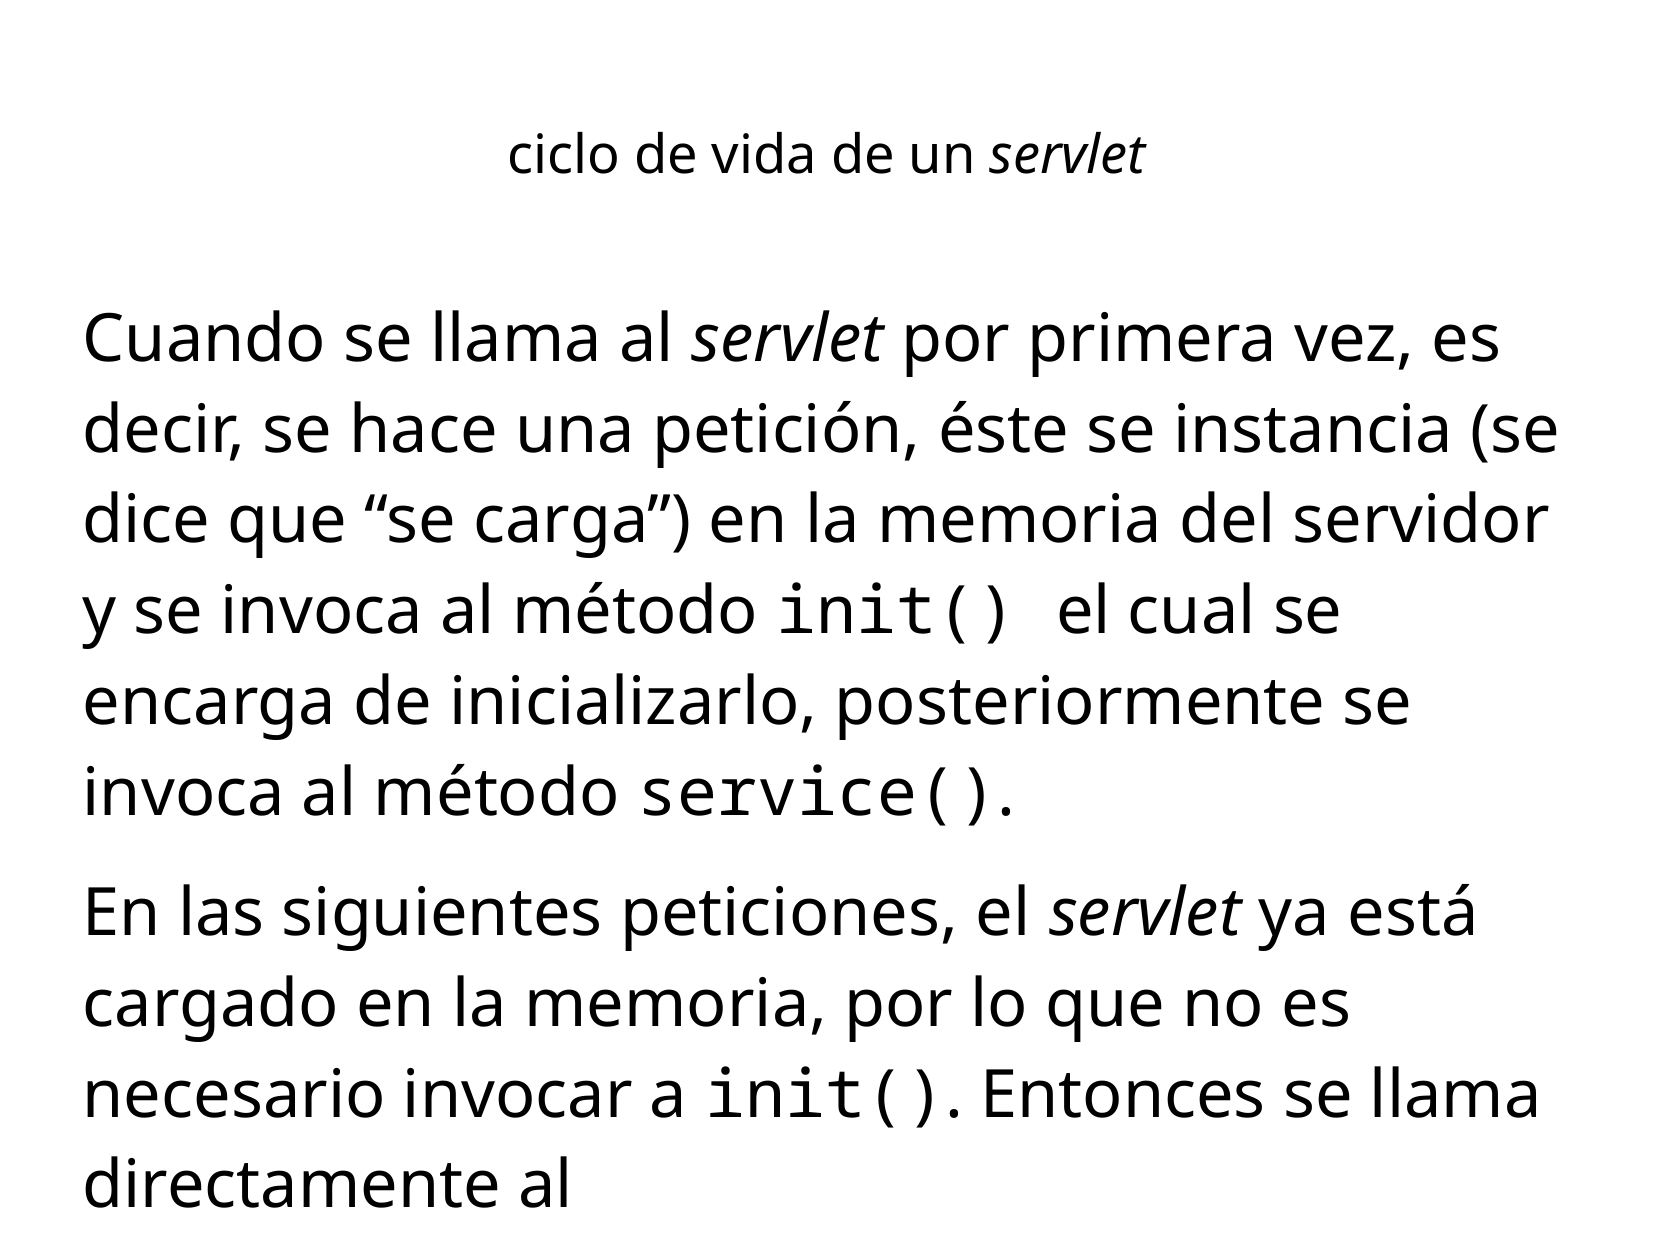

# ciclo de vida de un servlet
Cuando se llama al servlet por primera vez, es decir, se hace una petición, éste se instancia (se dice que “se carga”) en la memoria del servidor y se invoca al método init() el cual se encarga de inicializarlo, posteriormente se invoca al método service().
En las siguientes peticiones, el servlet ya está cargado en la memoria, por lo que no es necesario invocar a init(). Entonces se llama directamente al
service(), y éste llama a los demás métodos del servlet.